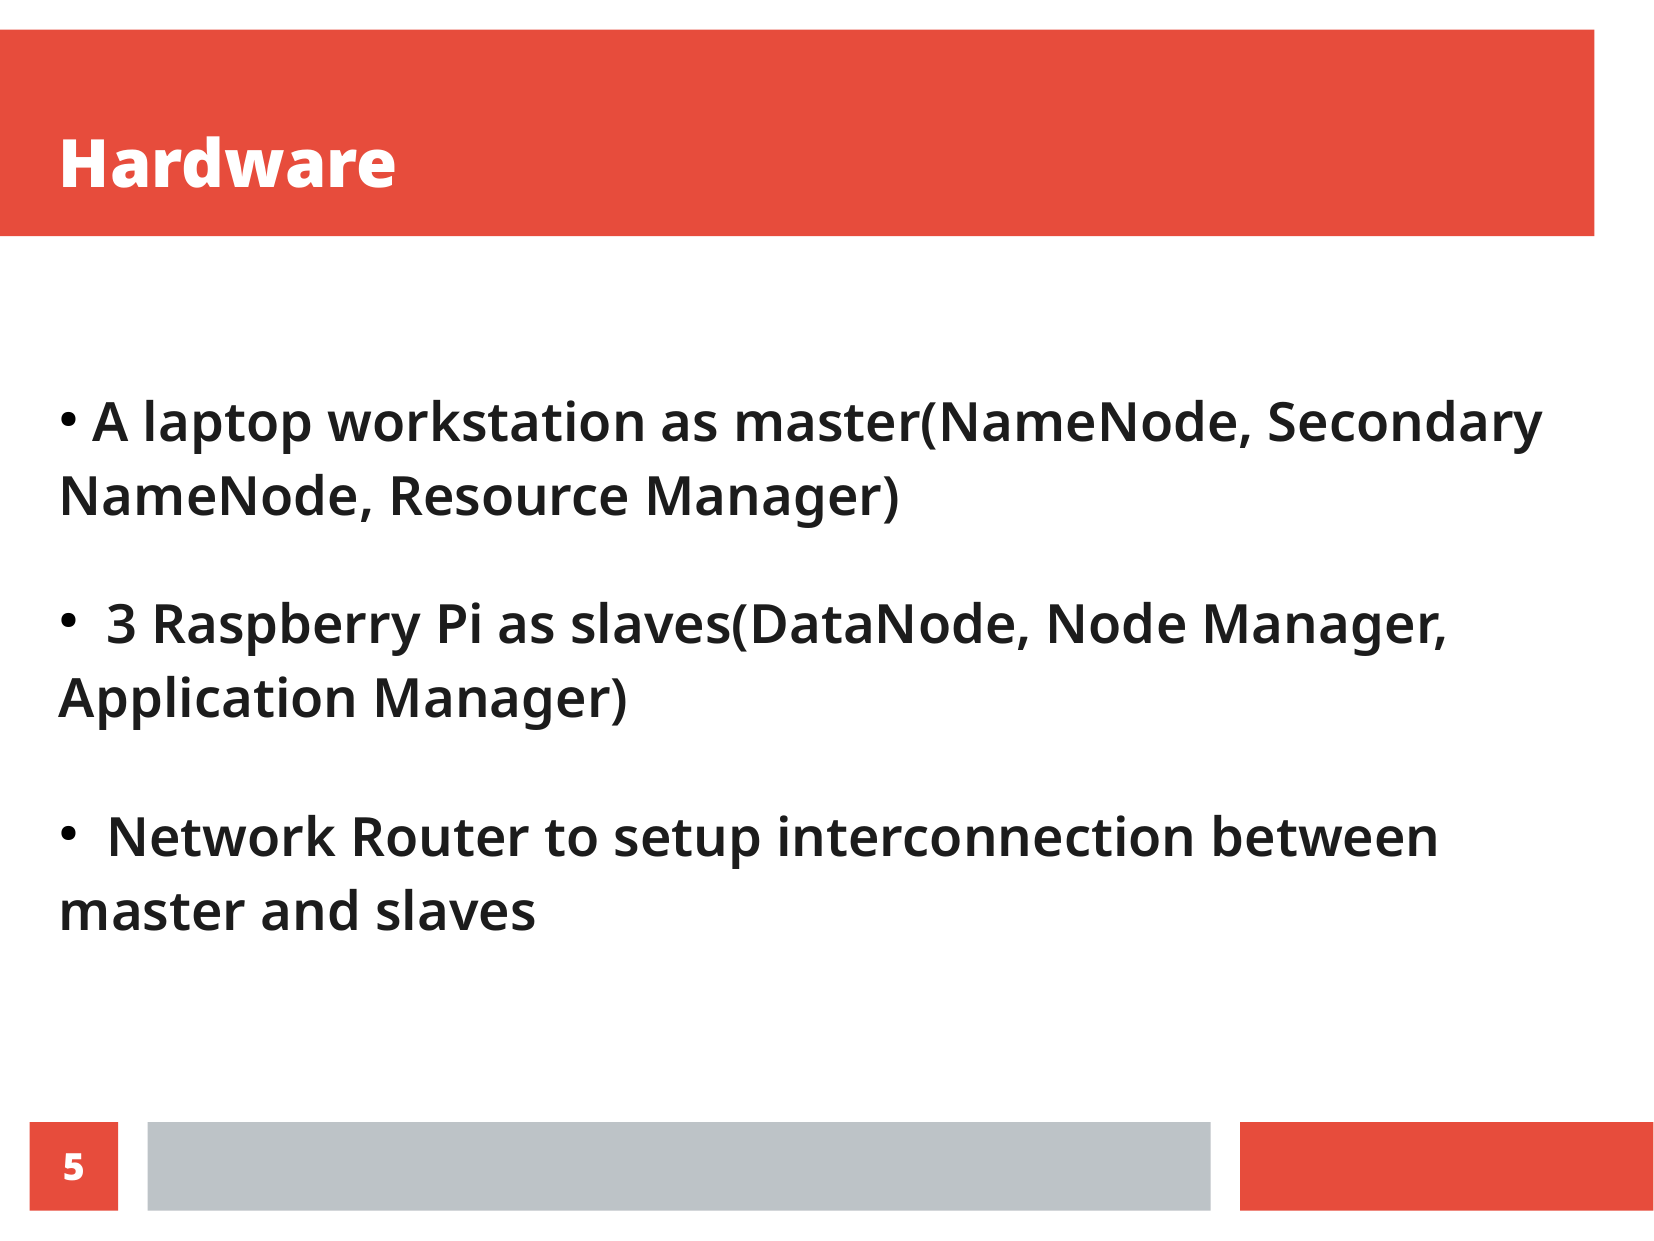

# Hardware
 A laptop workstation as master(NameNode, Secondary NameNode, Resource Manager)
 3 Raspberry Pi as slaves(DataNode, Node Manager, Application Manager)
 Network Router to setup interconnection between master and slaves
5